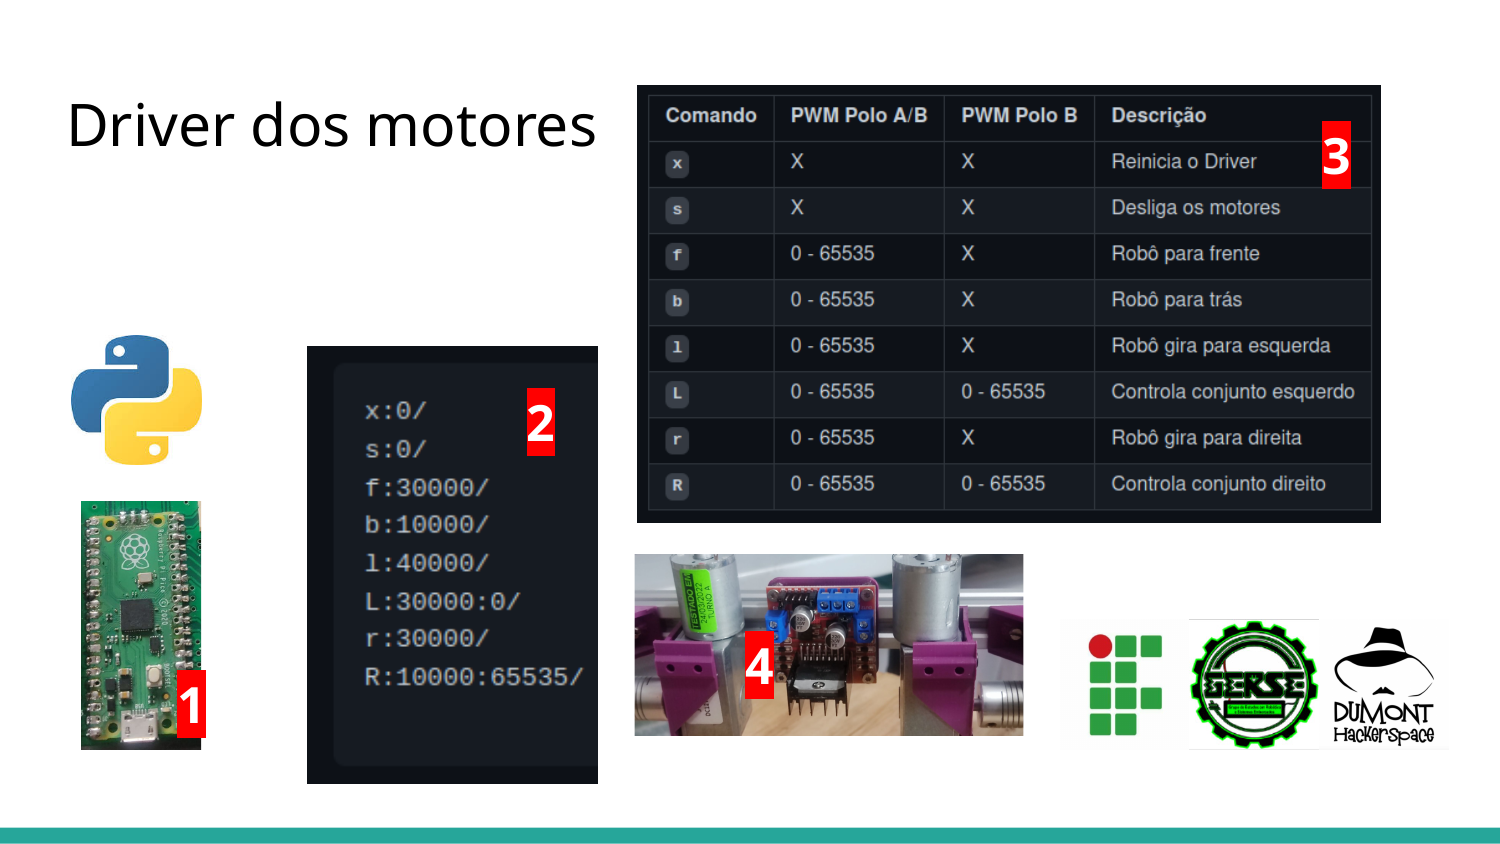

# Driver dos motores
3
2
4
1